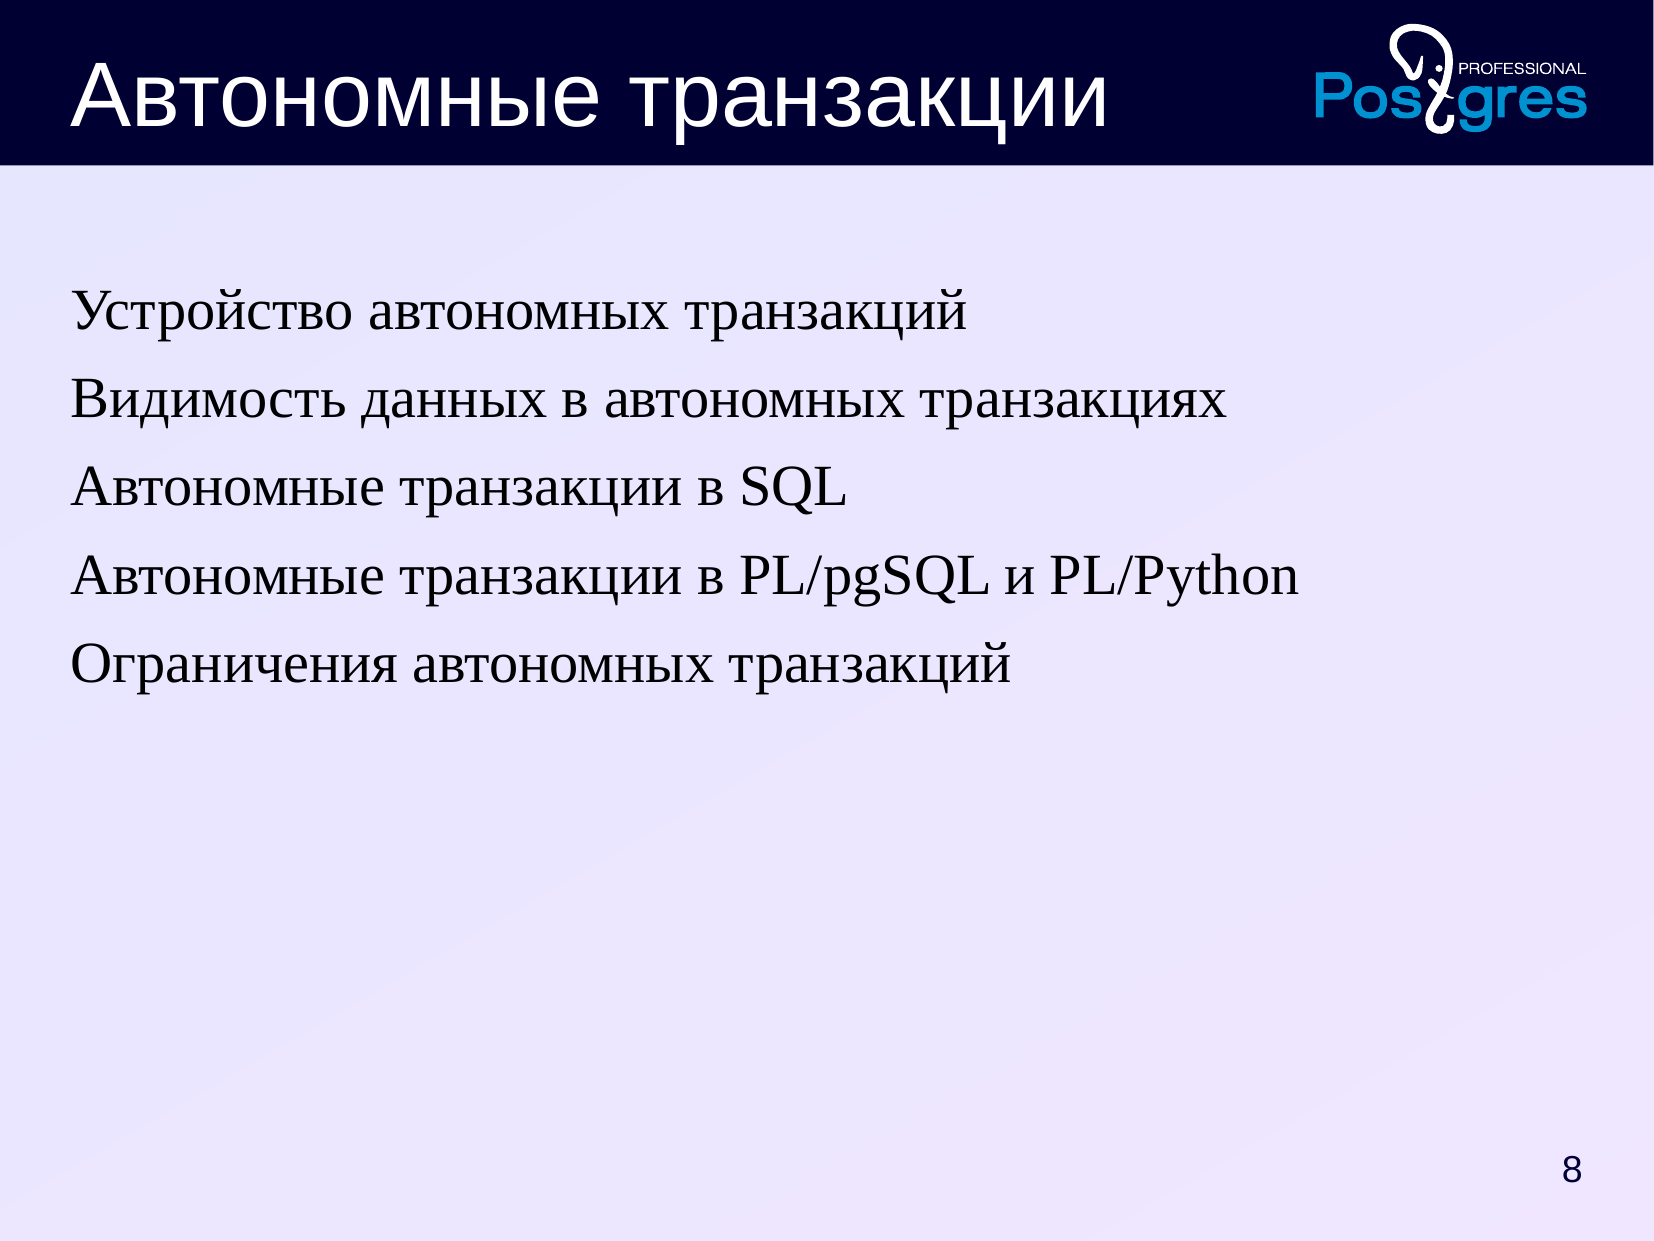

# Автономные транзакции
Устройство автономных транзакций
Видимость данных в автономных транзакциях
Автономные транзакции в SQL
Автономные транзакции в PL/pgSQL и PL/Python
Ограничения автономных транзакций